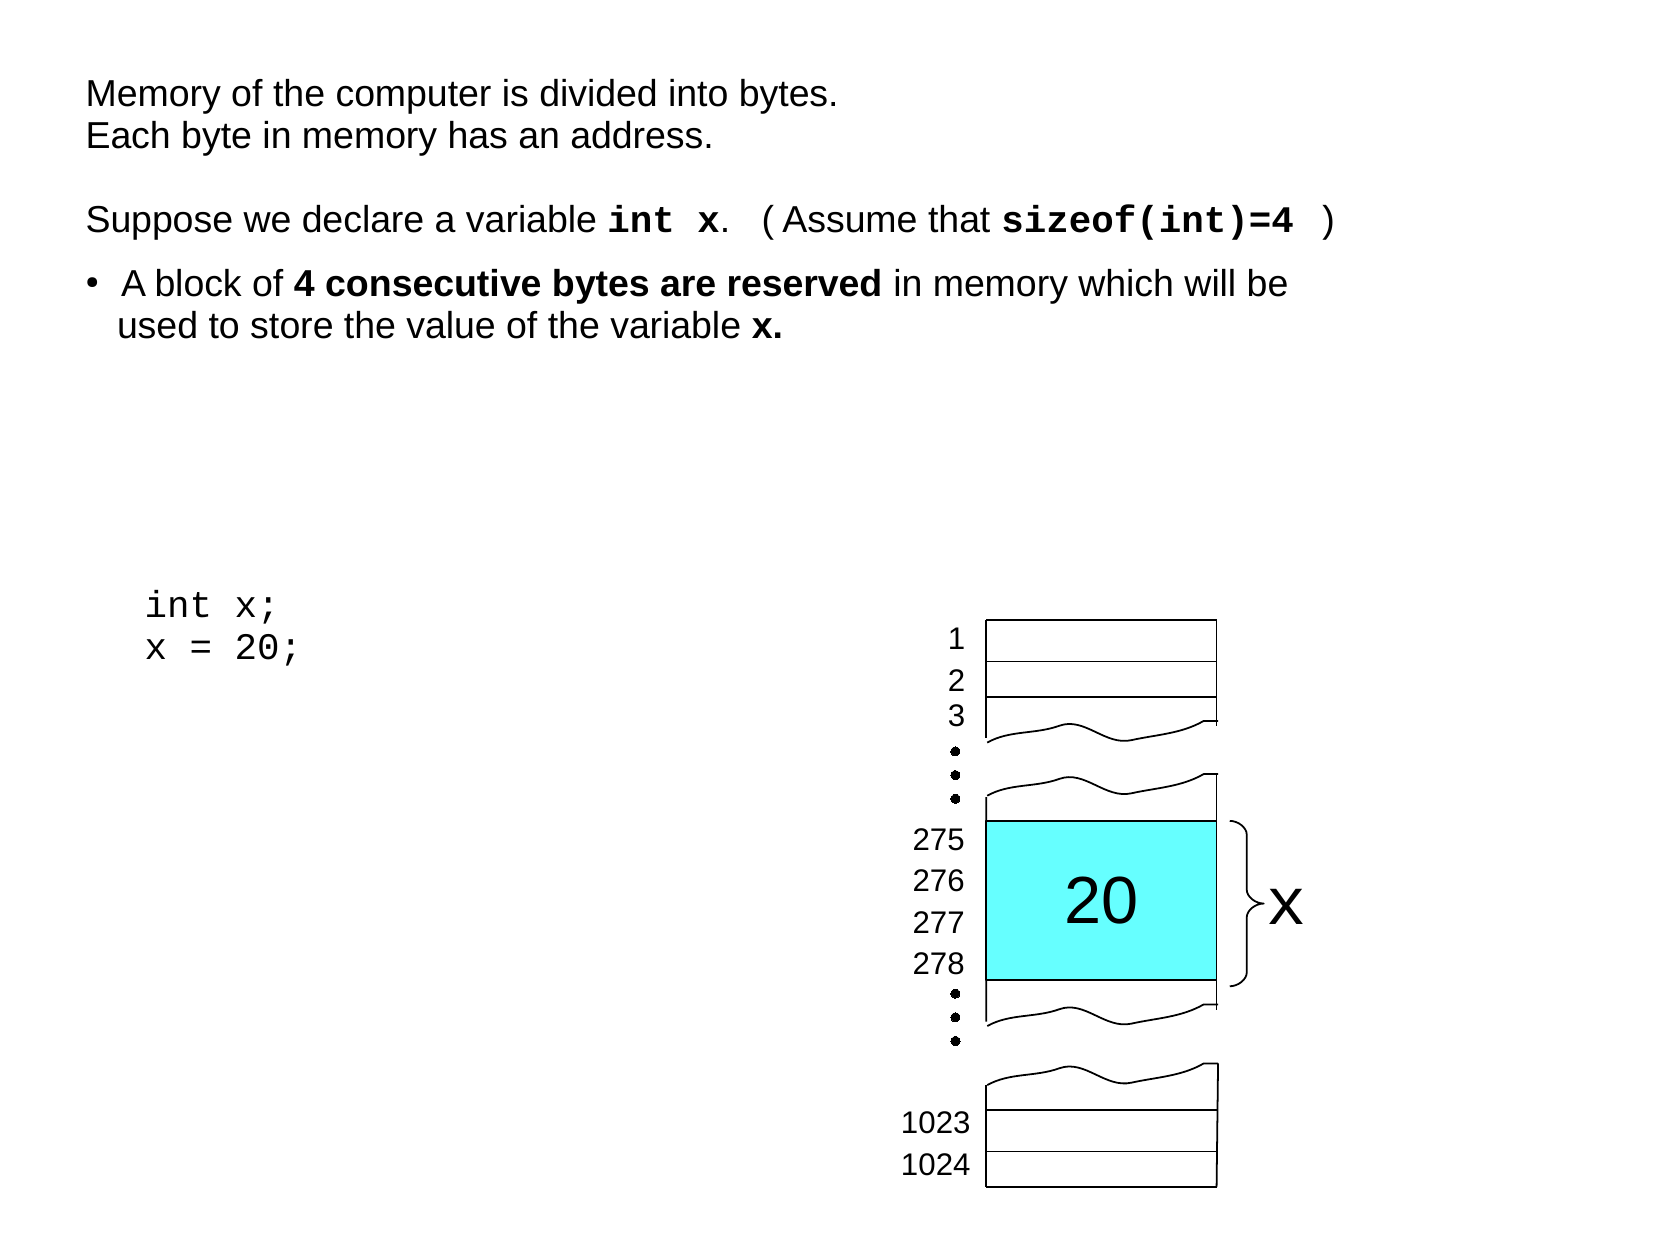

Memory of the computer is divided into bytes.
Each byte in memory has an address.
Suppose we declare a variable int x. ( Assume that sizeof(int)=4 )
A block of 4 consecutive bytes are reserved in memory which will be
 used to store the value of the variable x.
int x;
x = 20;
1
2
3
275
20
276
x
277
278
1023
1024